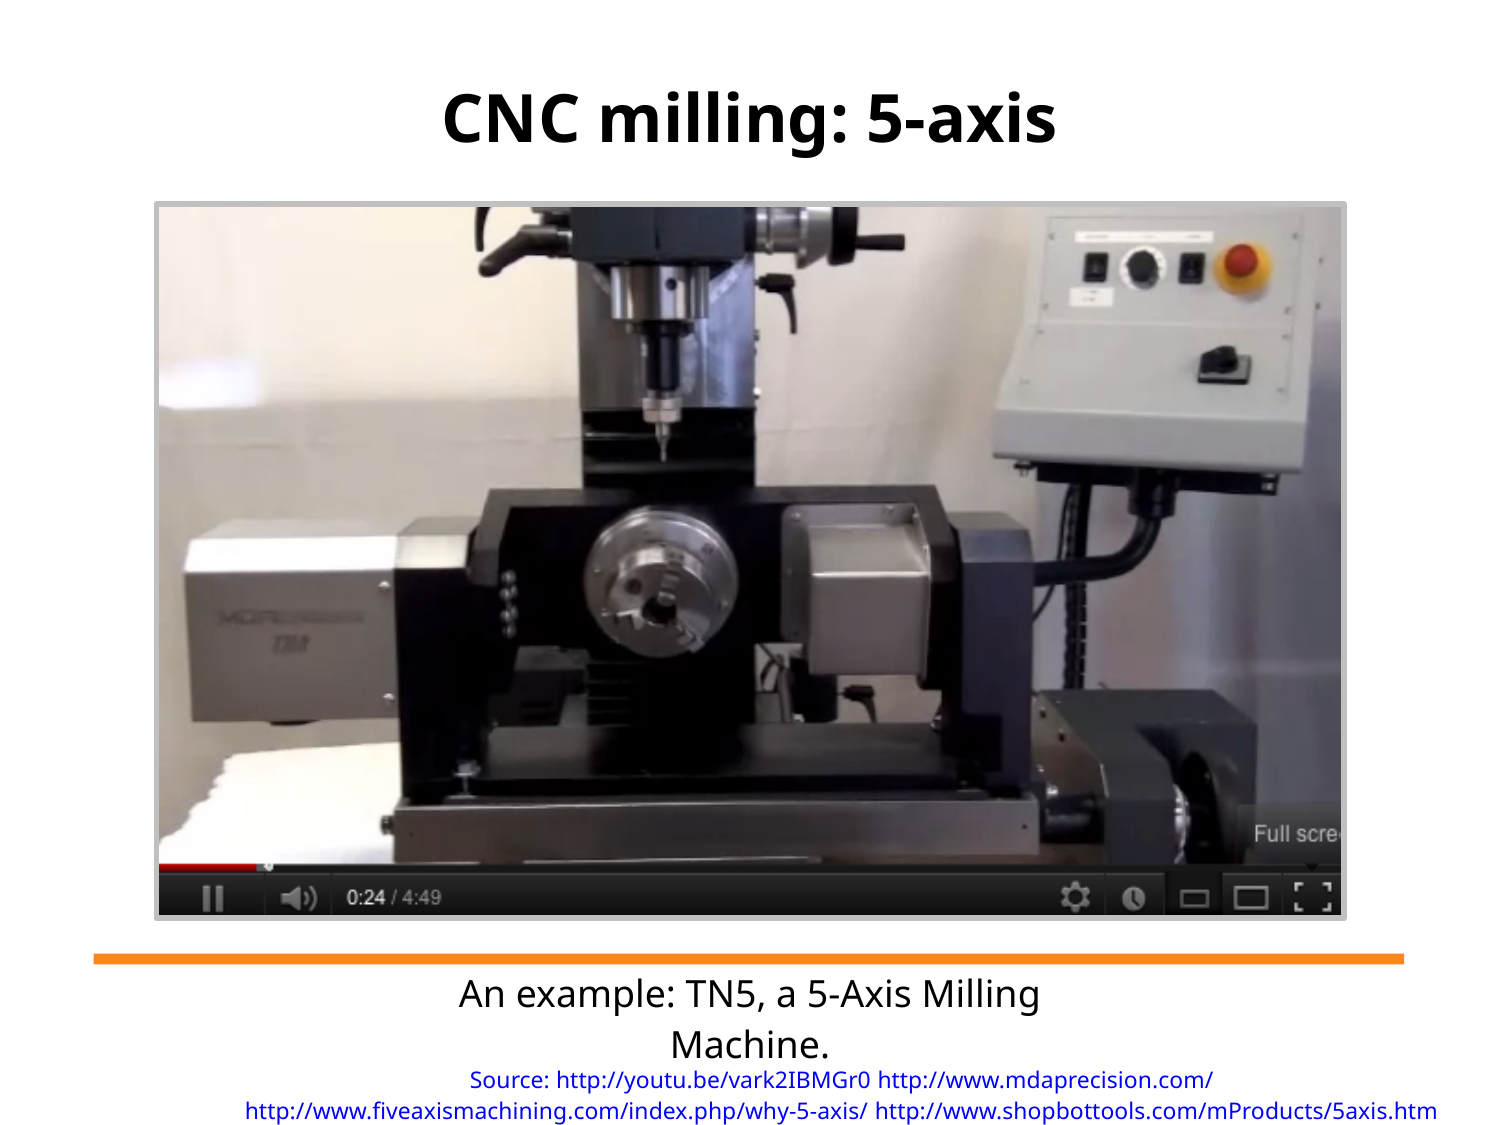

# CNC milling: 5-axis
An example: TN5, a 5-Axis Milling Machine.
Source: http://youtu.be/vark2IBMGr0 http://www.mdaprecision.com/
http://www.fiveaxismachining.com/index.php/why-5-axis/ http://www.shopbottools.com/mProducts/5axis.htm